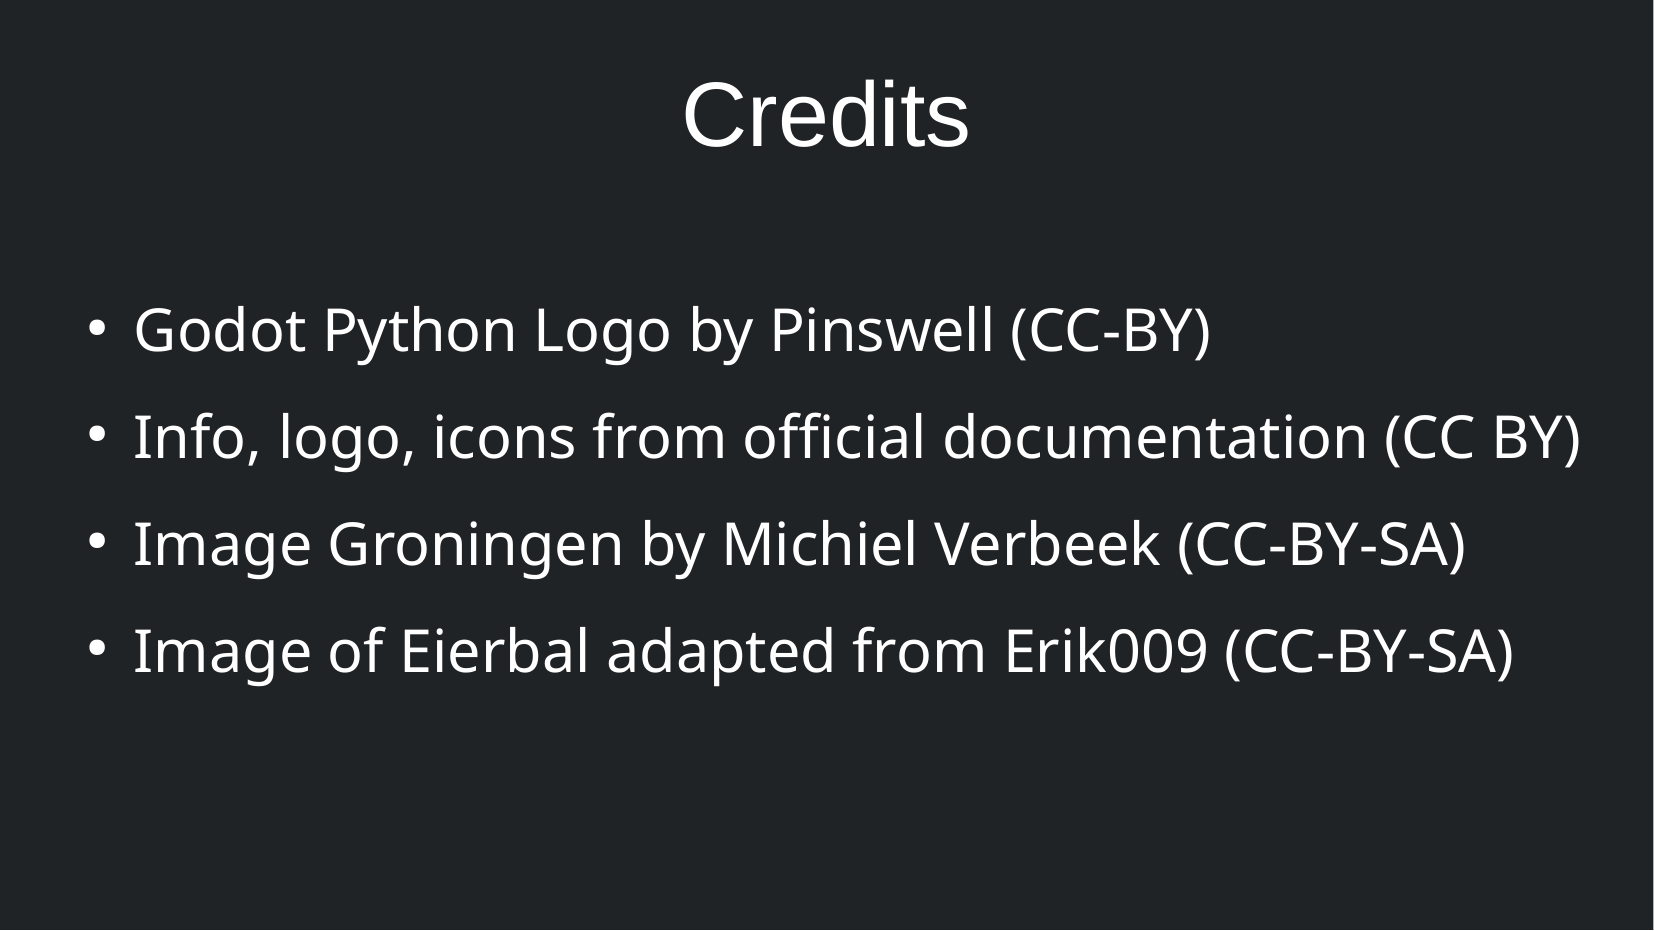

Credits
# Godot Python Logo by Pinswell (CC-BY)
Info, logo, icons from official documentation (CC BY)
Image Groningen by Michiel Verbeek (CC-BY-SA)
Image of Eierbal adapted from Erik009 (CC-BY-SA)